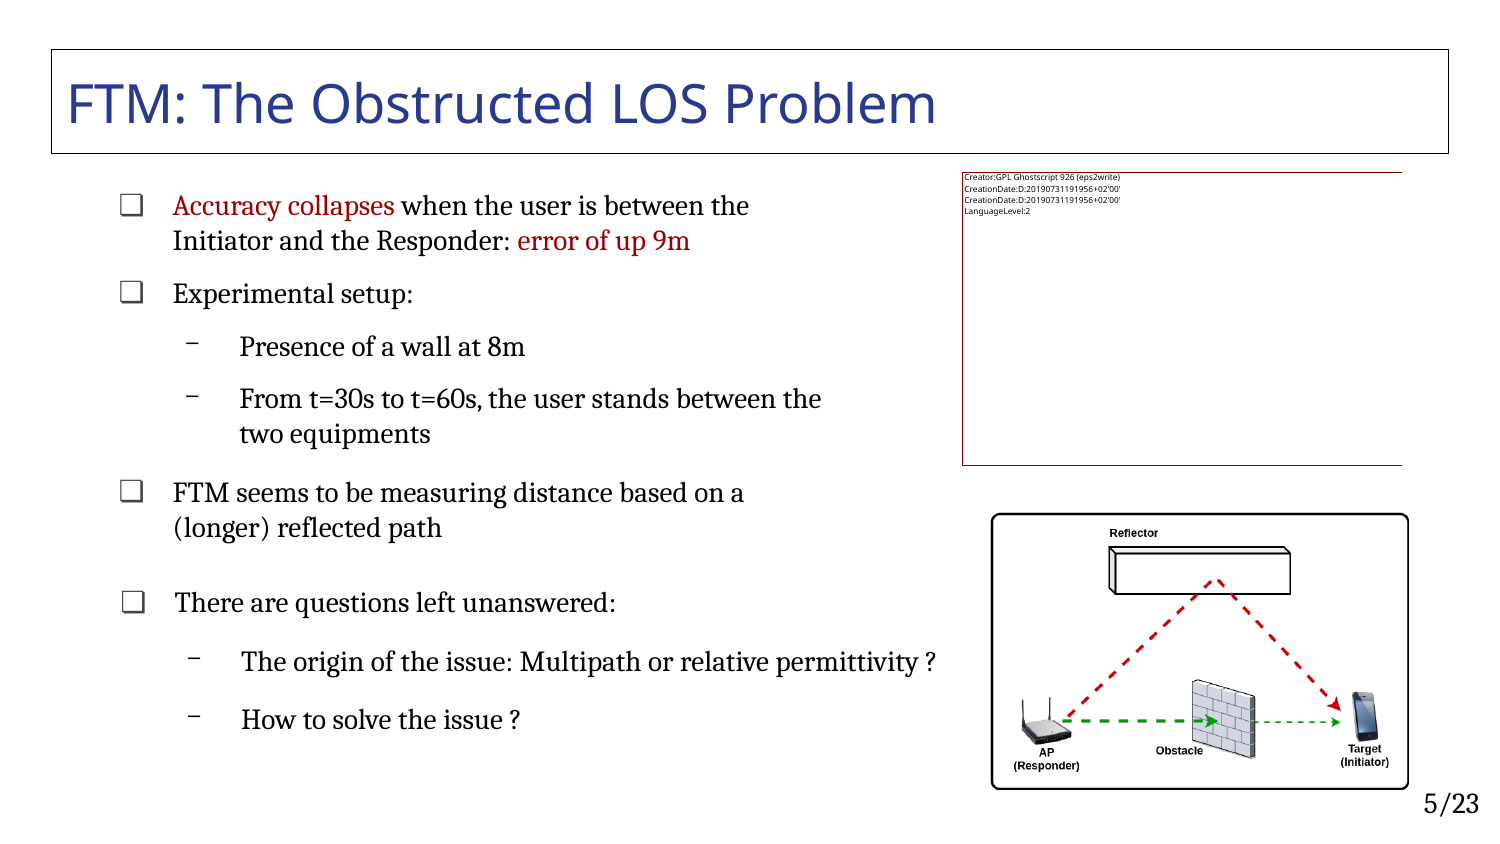

# FTM: The Obstructed LOS Problem
Accuracy collapses when the user is between the Initiator and the Responder: error of up 9m
Experimental setup:
Presence of a wall at 8m
From t=30s to t=60s, the user stands between the two equipments
FTM seems to be measuring distance based on a (longer) reflected path
Company
There are questions left unanswered:
The origin of the issue: Multipath or relative permittivity ?
How to solve the issue ?